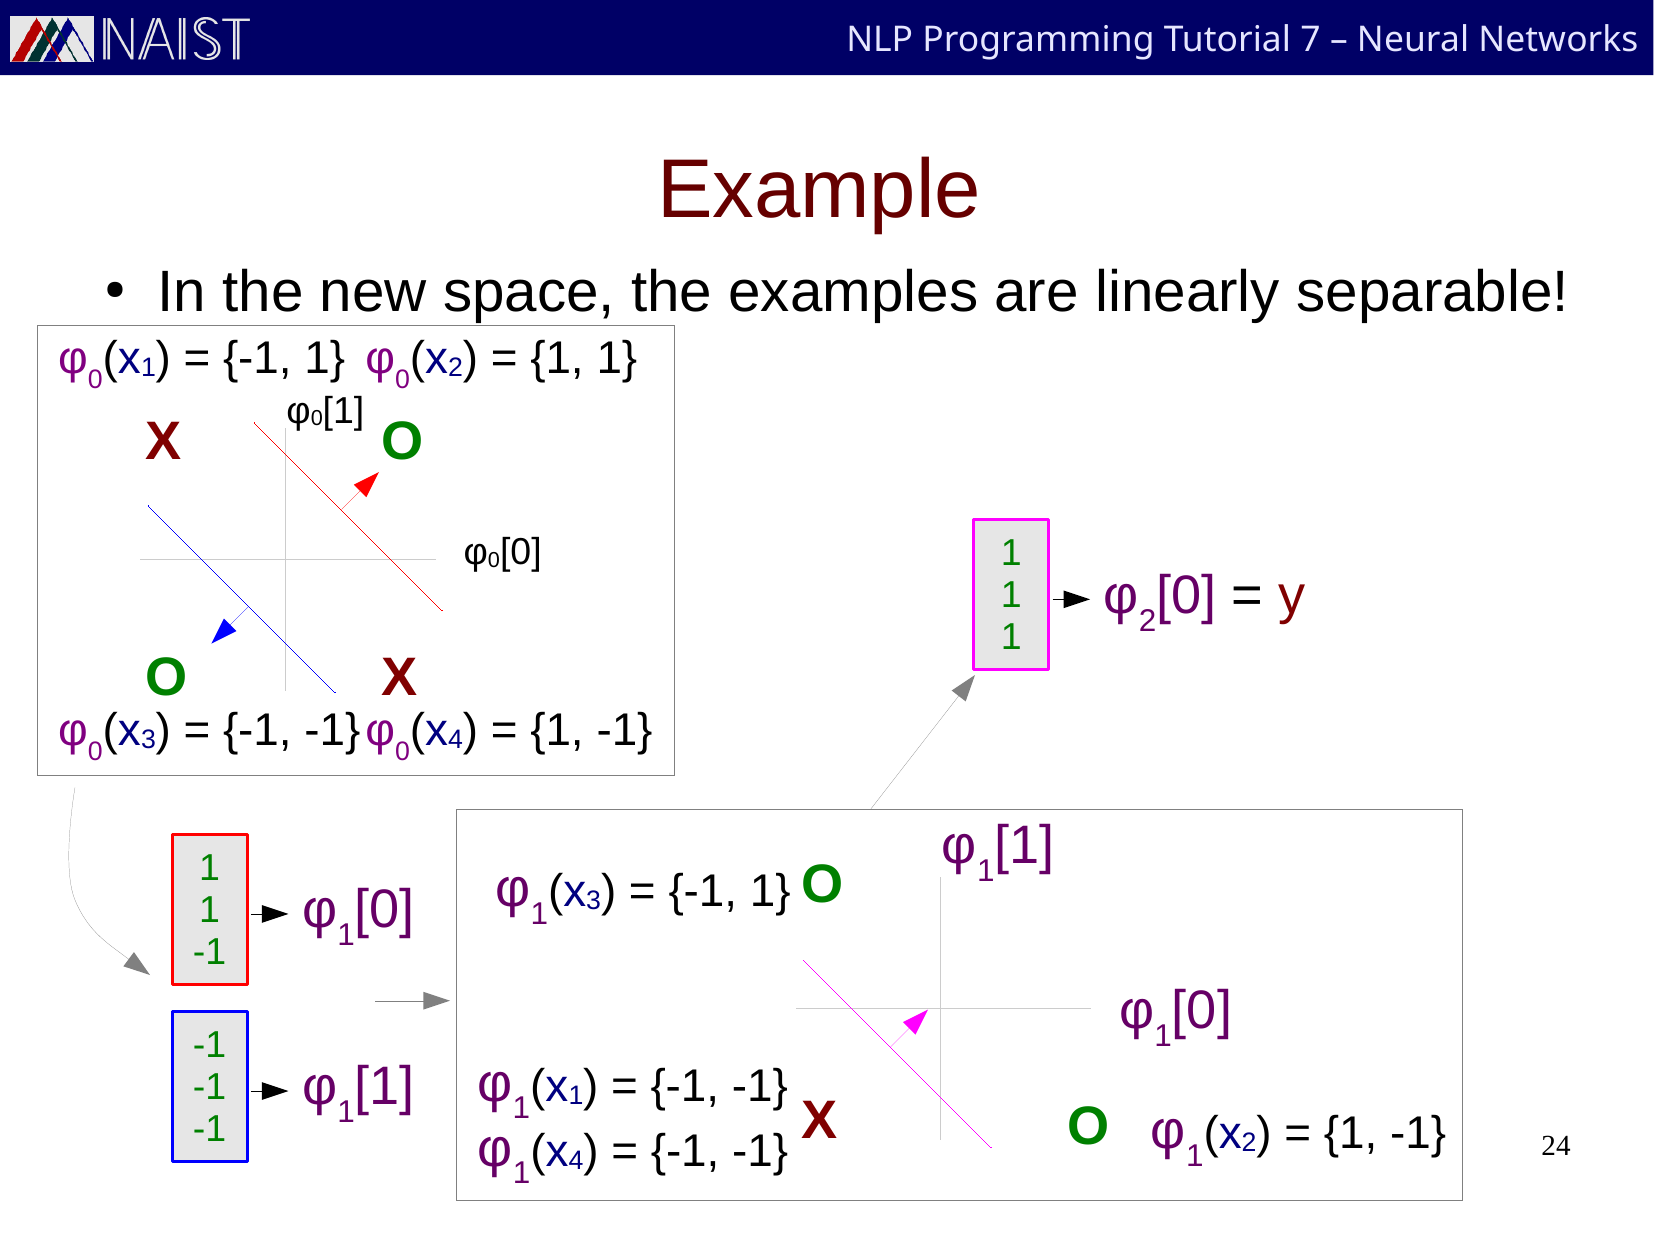

# Example
In the new space, the examples are linearly separable!
φ0(x1) = {-1, 1}
φ0(x2) = {1, 1}
φ0[1]
X
O
1
1
1
φ0[0]
φ2[0] = y
O
X
φ0(x3) = {-1, -1}
φ0(x4) = {1, -1}
φ1[1]
1
1
-1
O
φ1(x3) = {-1, 1}
φ1[0]
φ1[0]
-1
-1
-1
φ1(x1) = {-1, -1}
φ1[1]
X
O
φ1(x2) = {1, -1}
φ1(x4) = {-1, -1}
24